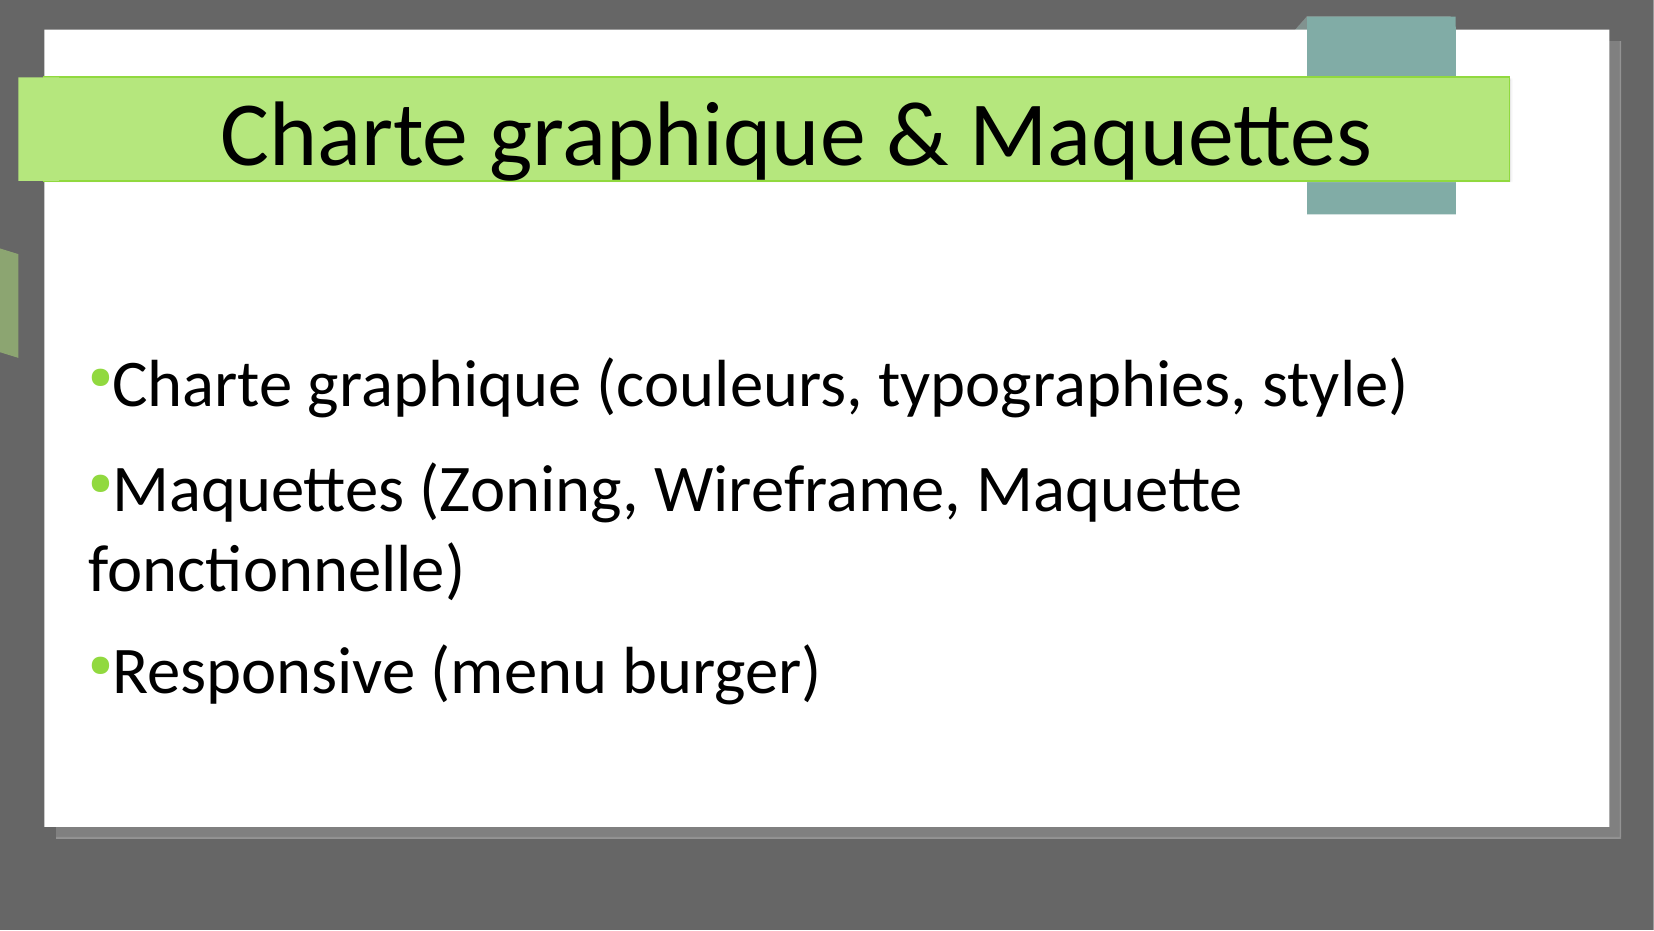

# Charte graphique & Maquettes
Charte graphique (couleurs, typographies, style)
Maquettes (Zoning, Wireframe, Maquette fonctionnelle)
Responsive (menu burger)